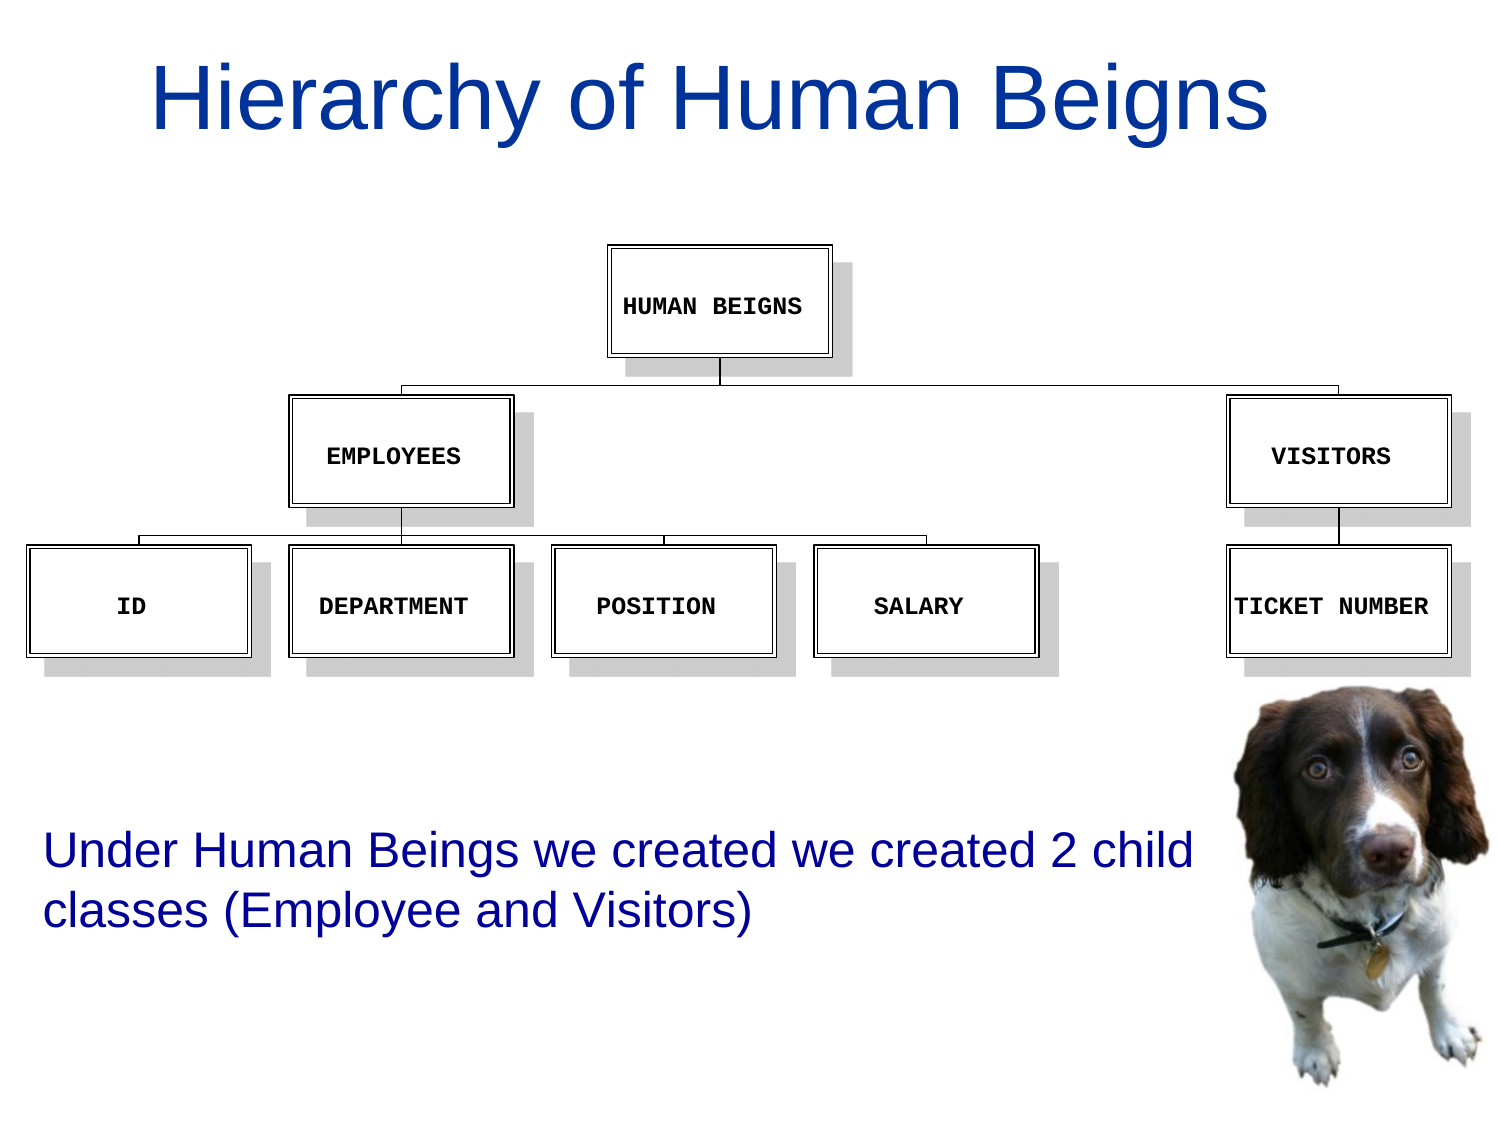

Hierarchy of Human Beigns
HUMAN BEIGNS
EMPLOYEES
VISITORS
ID
DEPARTMENT
POSITION
SALARY
TICKET NUMBER
Under Human Beings we created we created 2 child classes (Employee and Visitors)